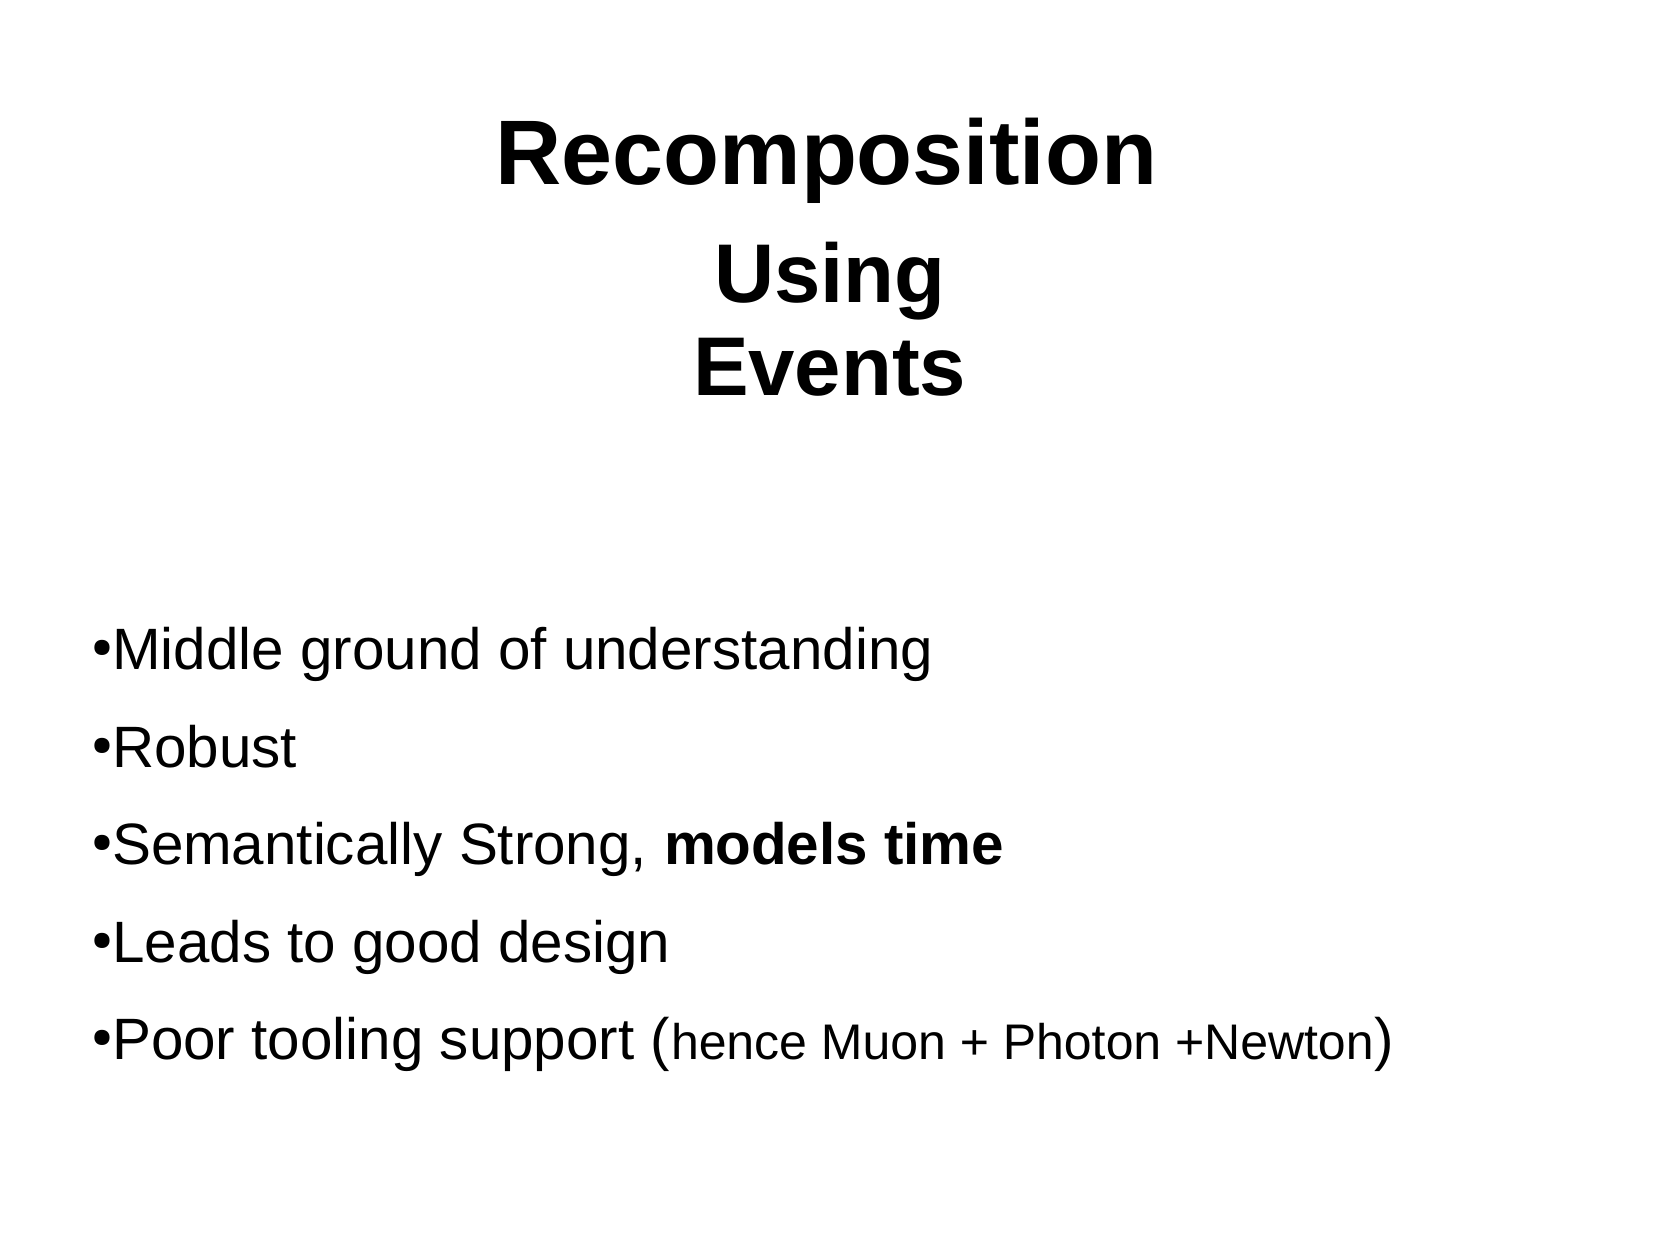

# Recomposition
Using
Events
Middle ground of understanding
Robust
Semantically Strong, models time
Leads to good design
Poor tooling support (hence Muon + Photon +Newton)